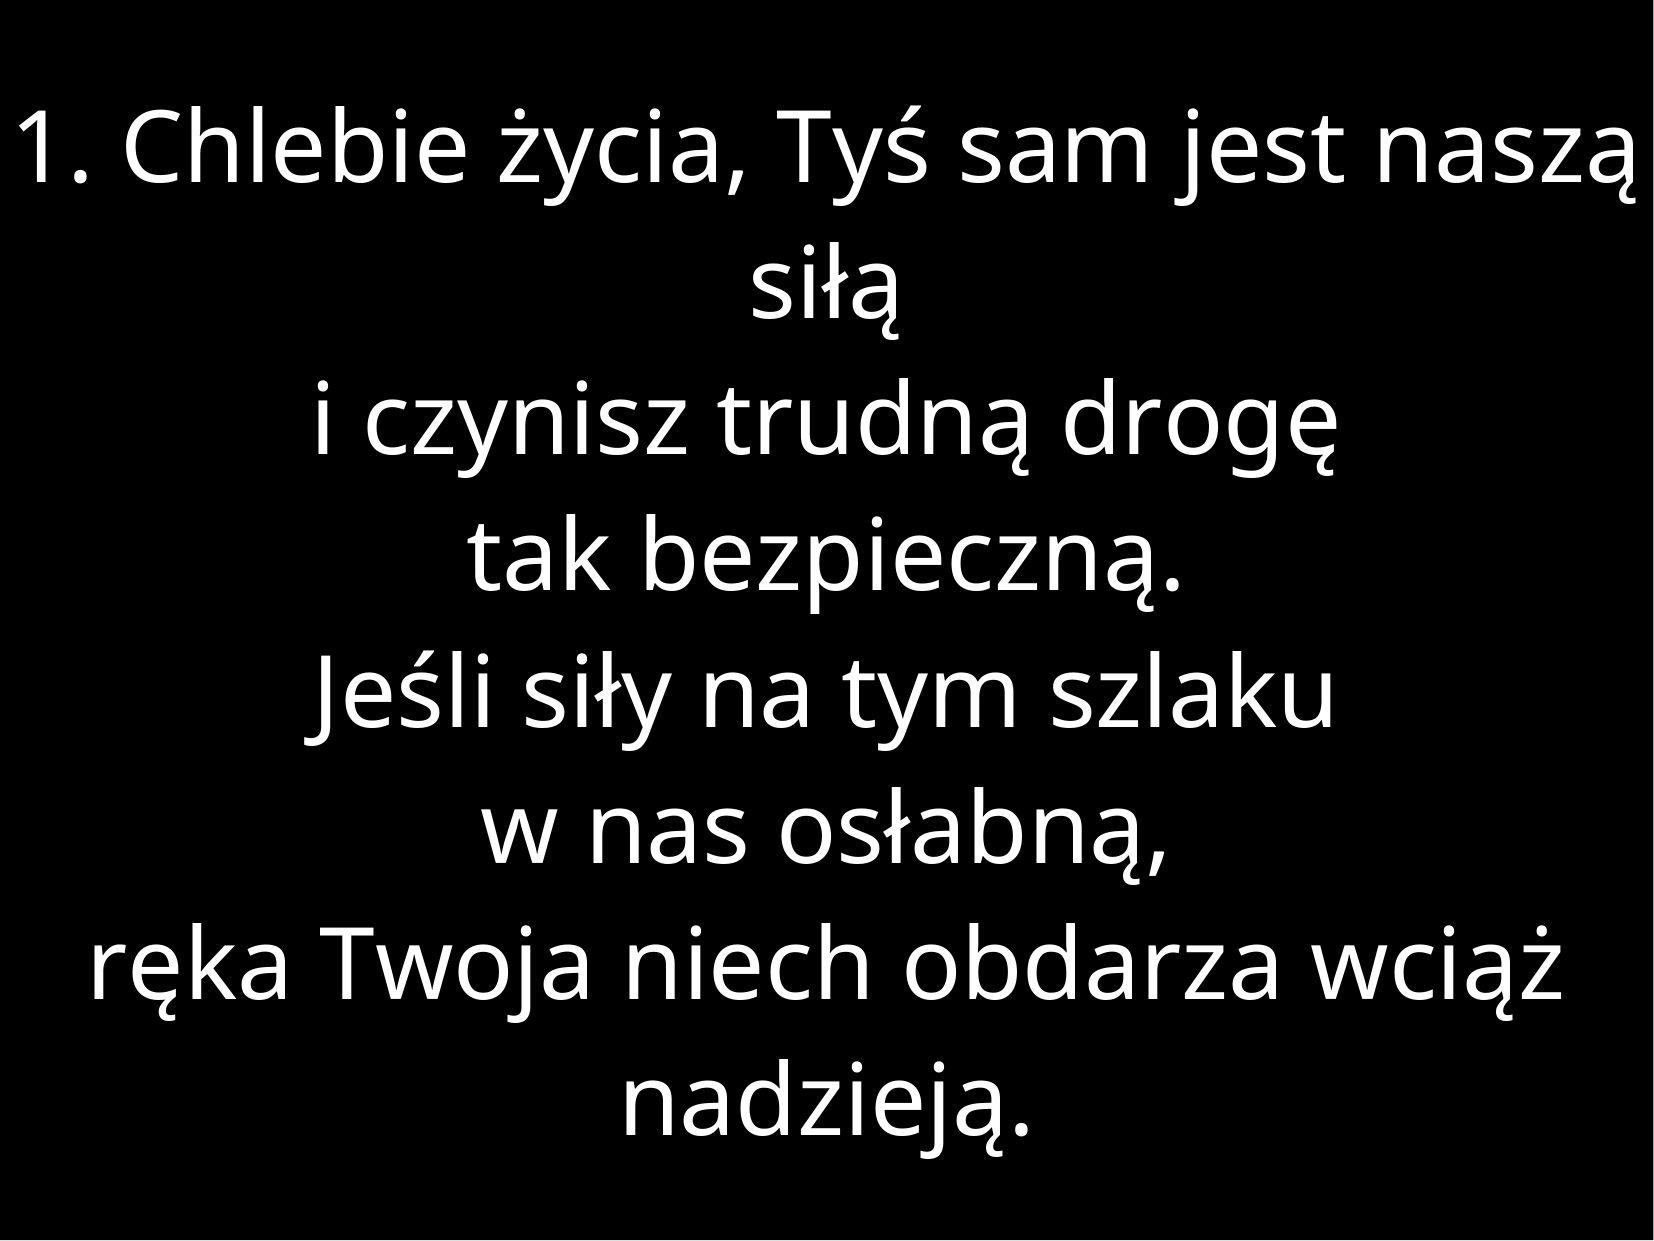

# 1. Chlebie życia, Tyś sam jest naszą siłą i czynisz trudną drogę tak bezpieczną. Jeśli siły na tym szlaku w nas osłabną, ręka Twoja niech obdarza wciąż nadzieją.